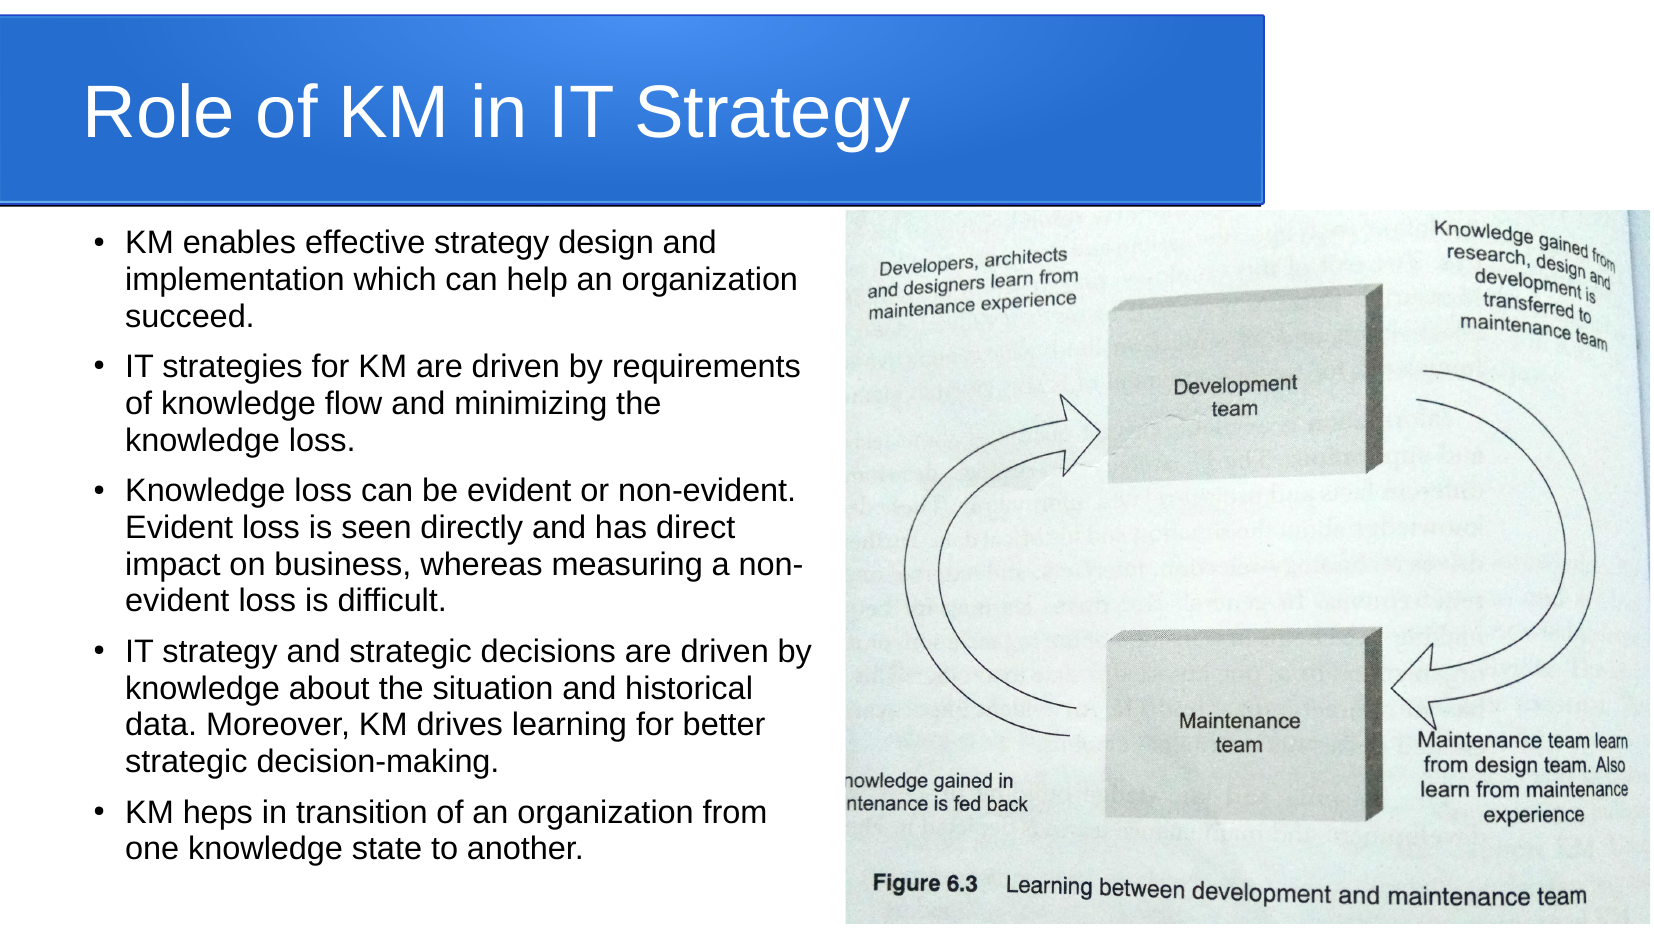

# Role of KM in IT Strategy
KM enables effective strategy design and implementation which can help an organization succeed.
IT strategies for KM are driven by requirements of knowledge flow and minimizing the knowledge loss.
Knowledge loss can be evident or non-evident. Evident loss is seen directly and has direct impact on business, whereas measuring a non-evident loss is difficult.
IT strategy and strategic decisions are driven by knowledge about the situation and historical data. Moreover, KM drives learning for better strategic decision-making.
KM heps in transition of an organization from one knowledge state to another.